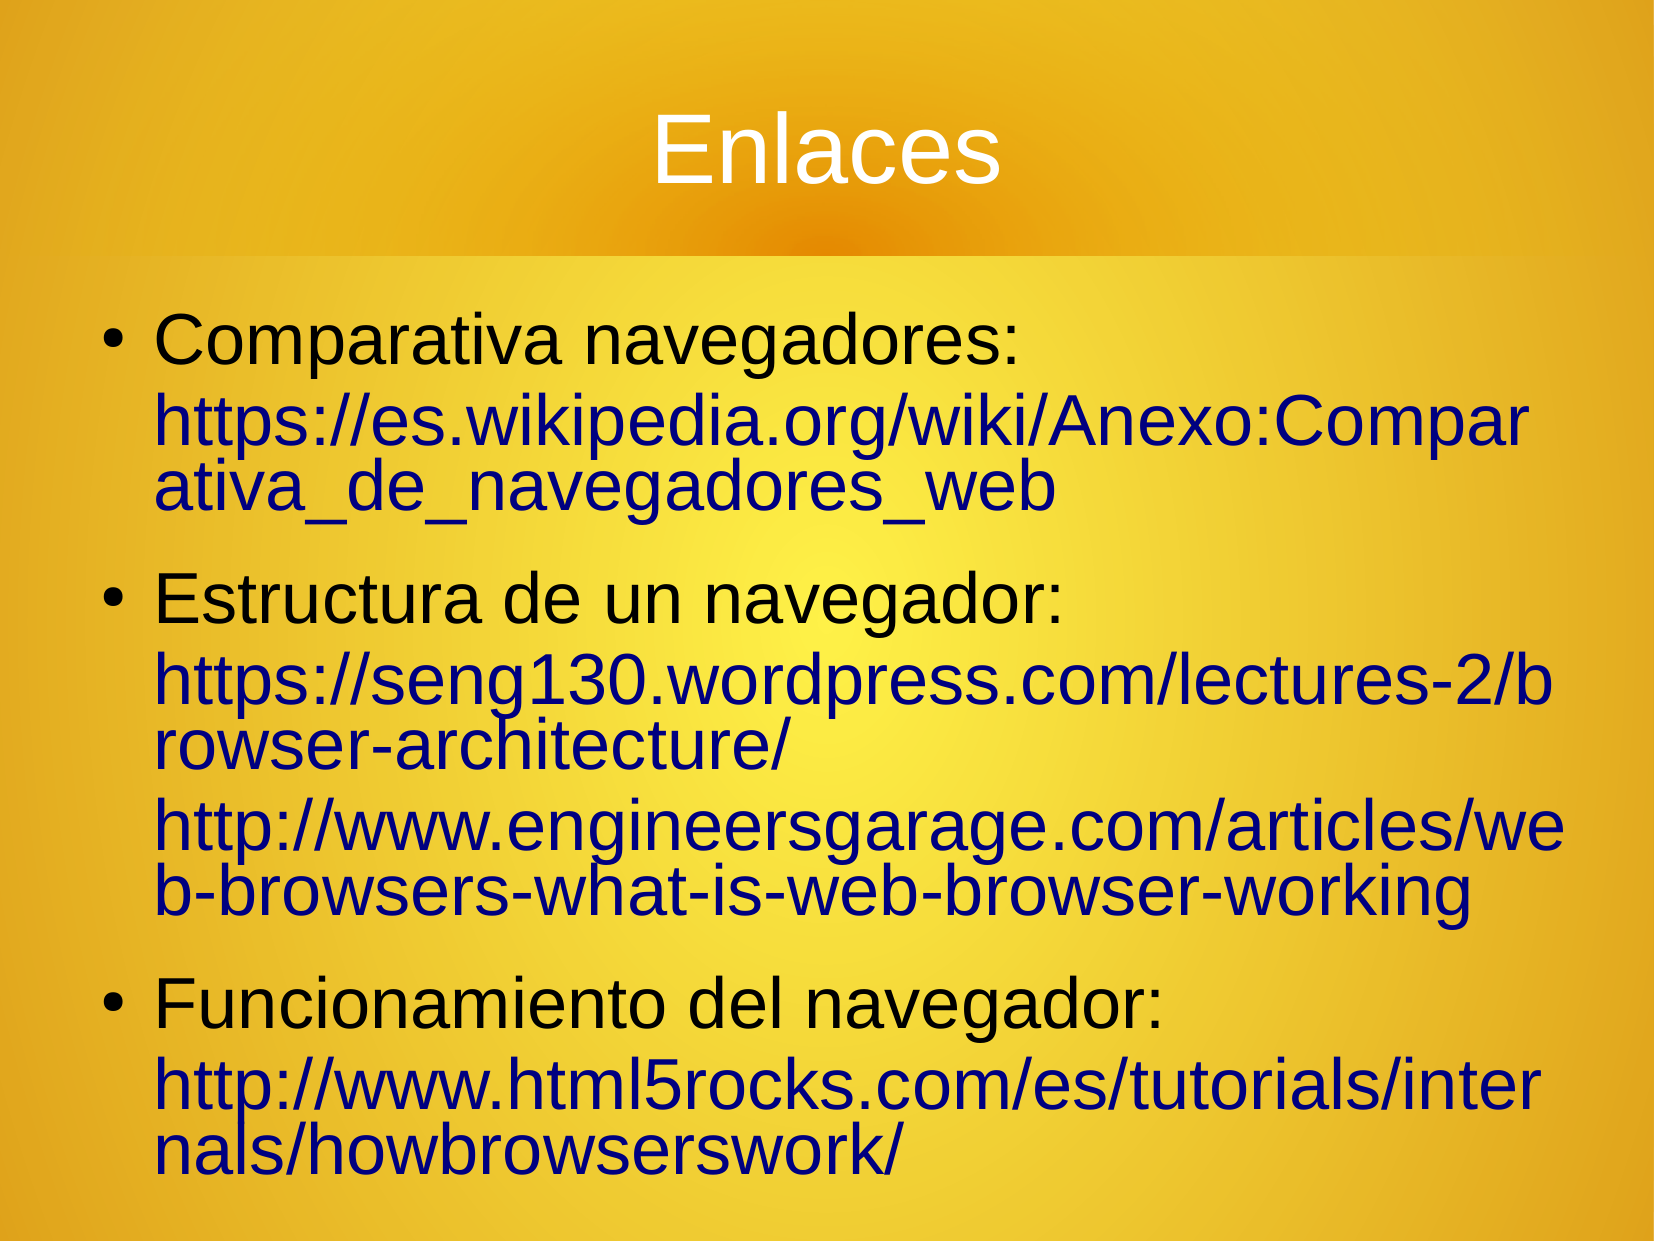

# Enlaces
Comparativa navegadores:
https://es.wikipedia.org/wiki/Anexo:Comparativa_de_navegadores_web
Estructura de un navegador:
https://seng130.wordpress.com/lectures-2/browser-architecture/http://www.engineersgarage.com/articles/web-browsers-what-is-web-browser-working
Funcionamiento del navegador:
http://www.html5rocks.com/es/tutorials/internals/howbrowserswork/